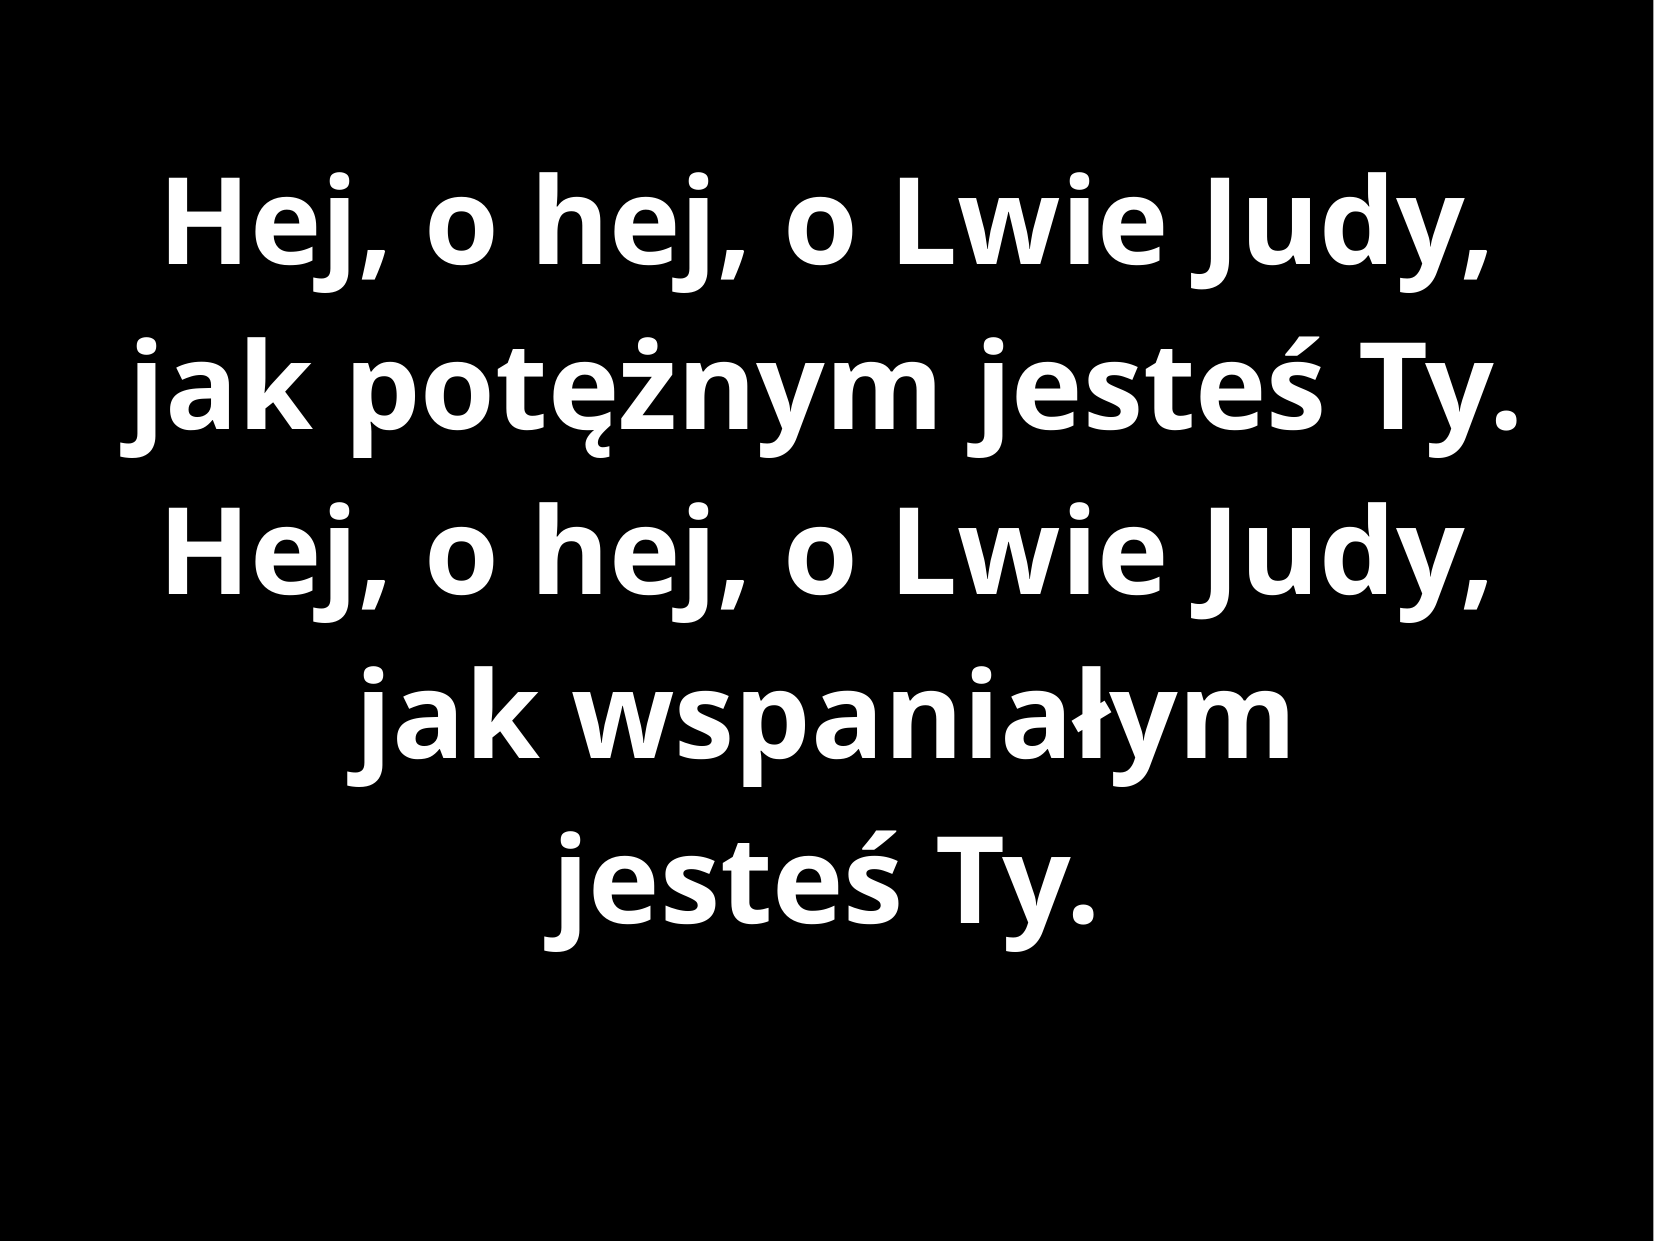

# Hej, o hej, o Lwie Judy, jak potężnym jesteś Ty. Hej, o hej, o Lwie Judy, jak wspaniałym jesteś Ty.